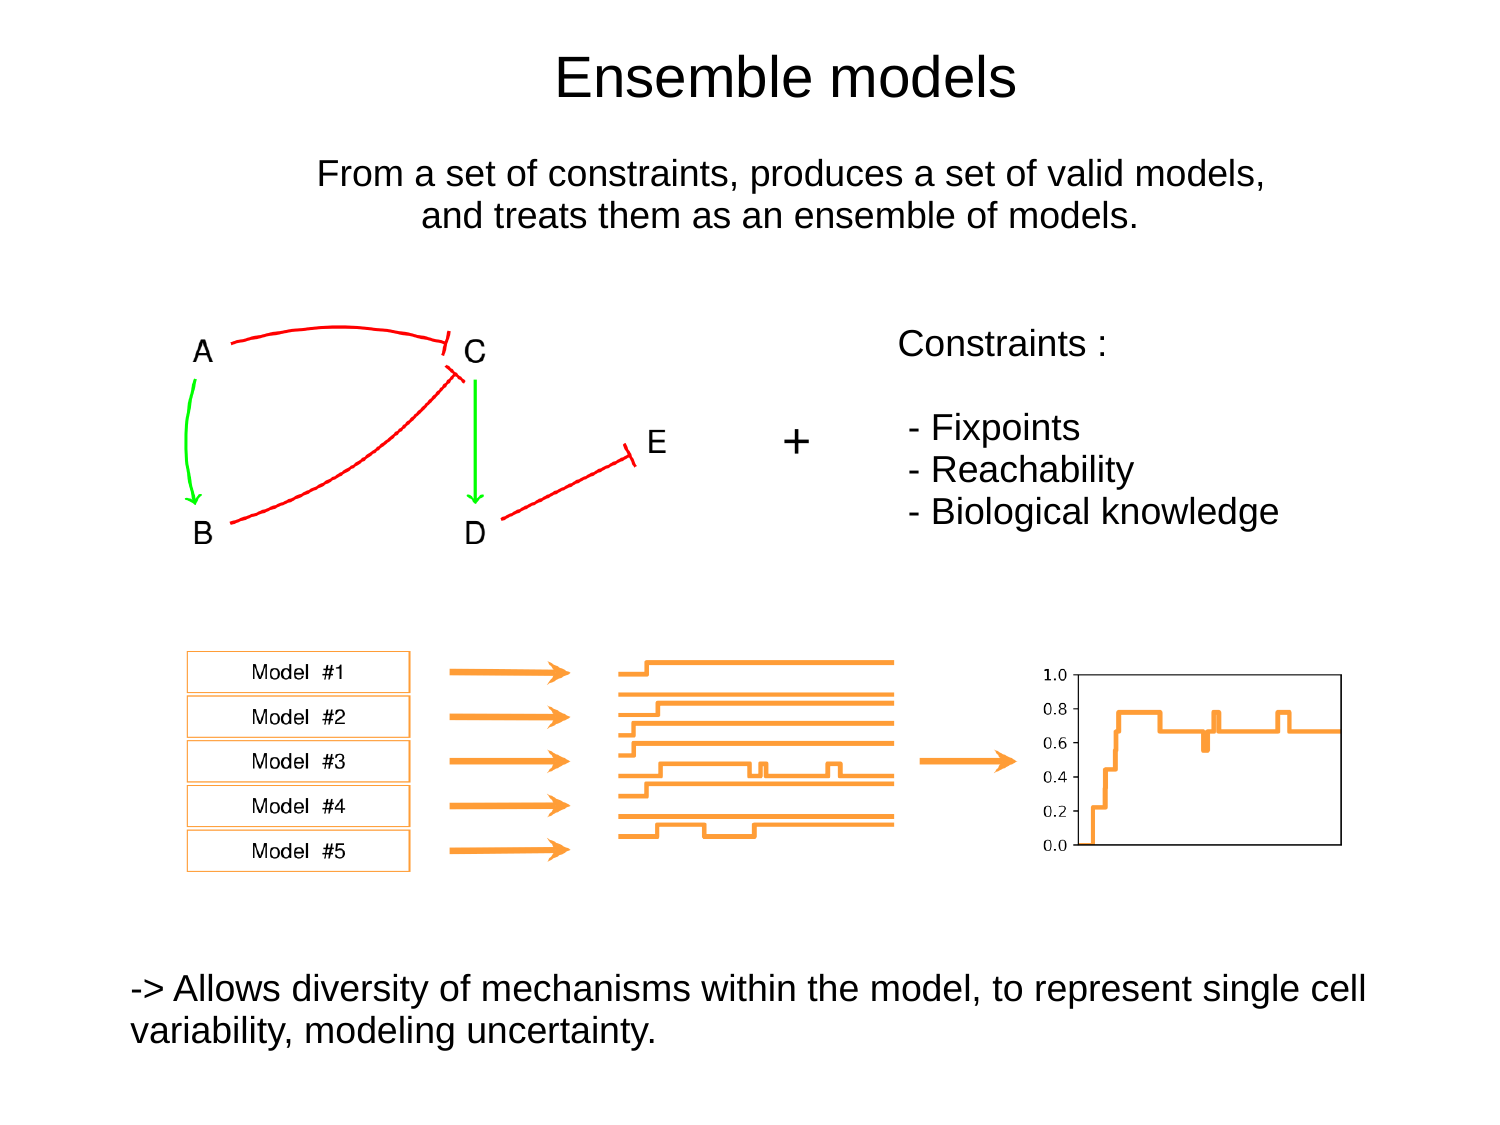

Ensemble models
	From a set of constraints, produces a set of valid models,
 and treats them as an ensemble of models.
Constraints :
 - Fixpoints
 - Reachability
 - Biological knowledge
+
-> Allows diversity of mechanisms within the model, to represent single cell
variability, modeling uncertainty.